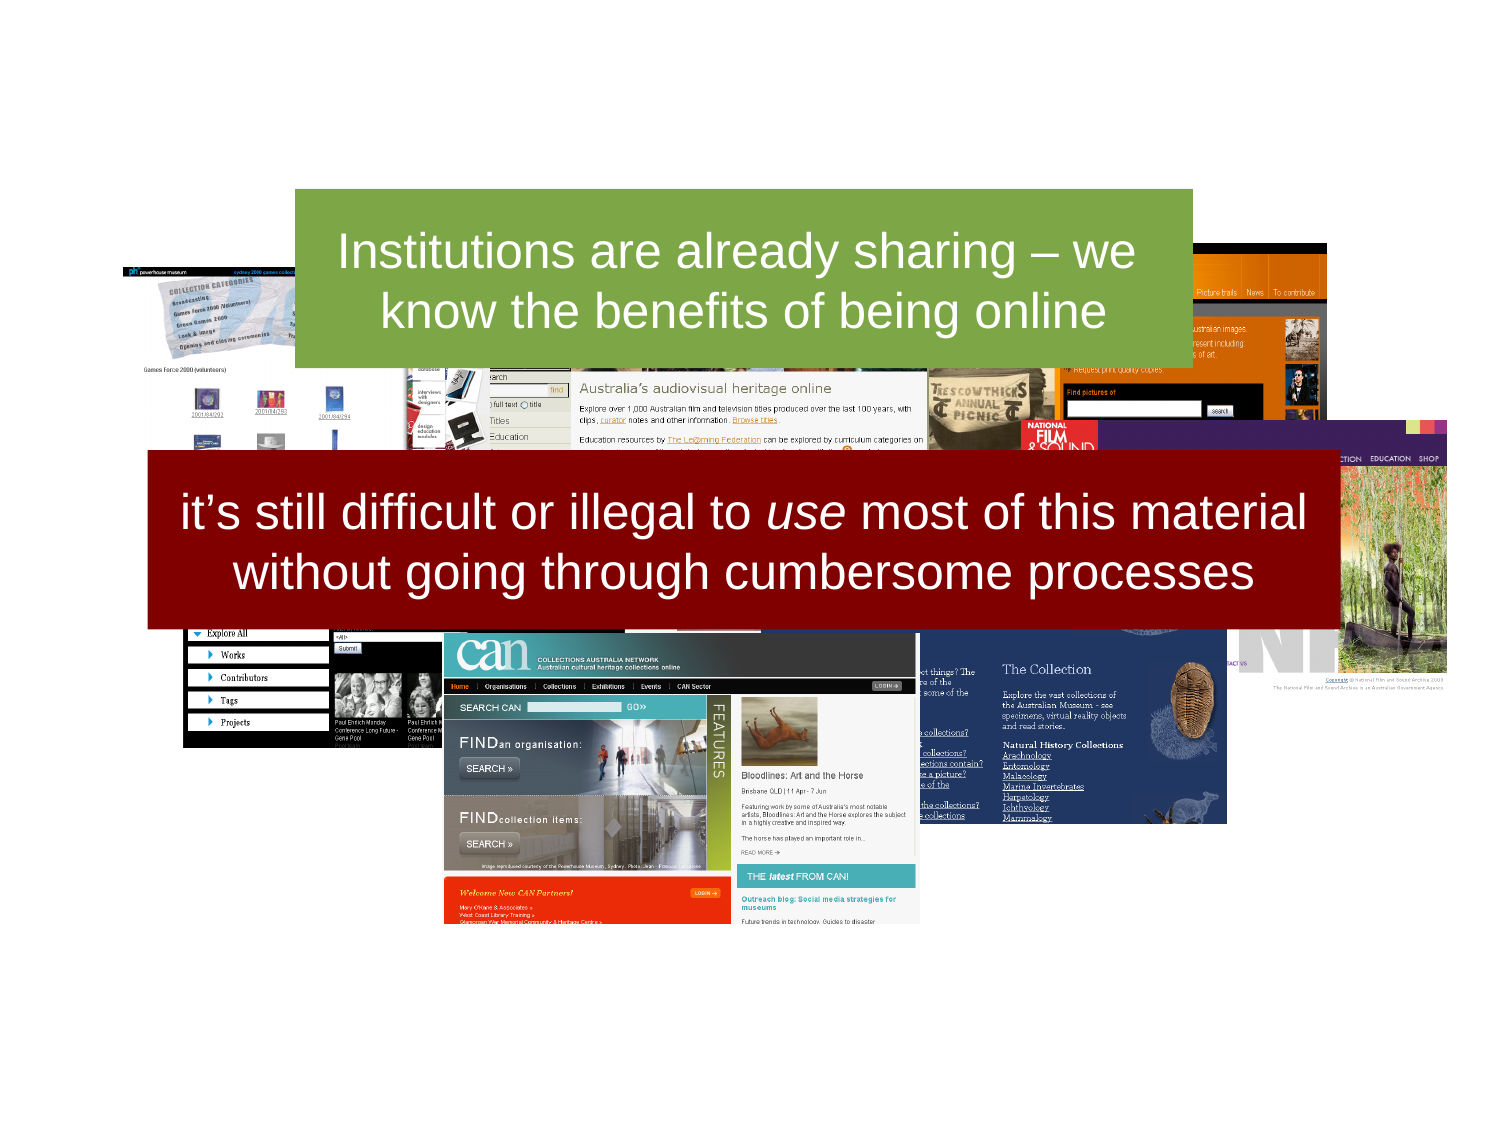

Institutions are already sharing – we know the benefits of being online
it’s still difficult or illegal to use most of this material without going through cumbersome processes